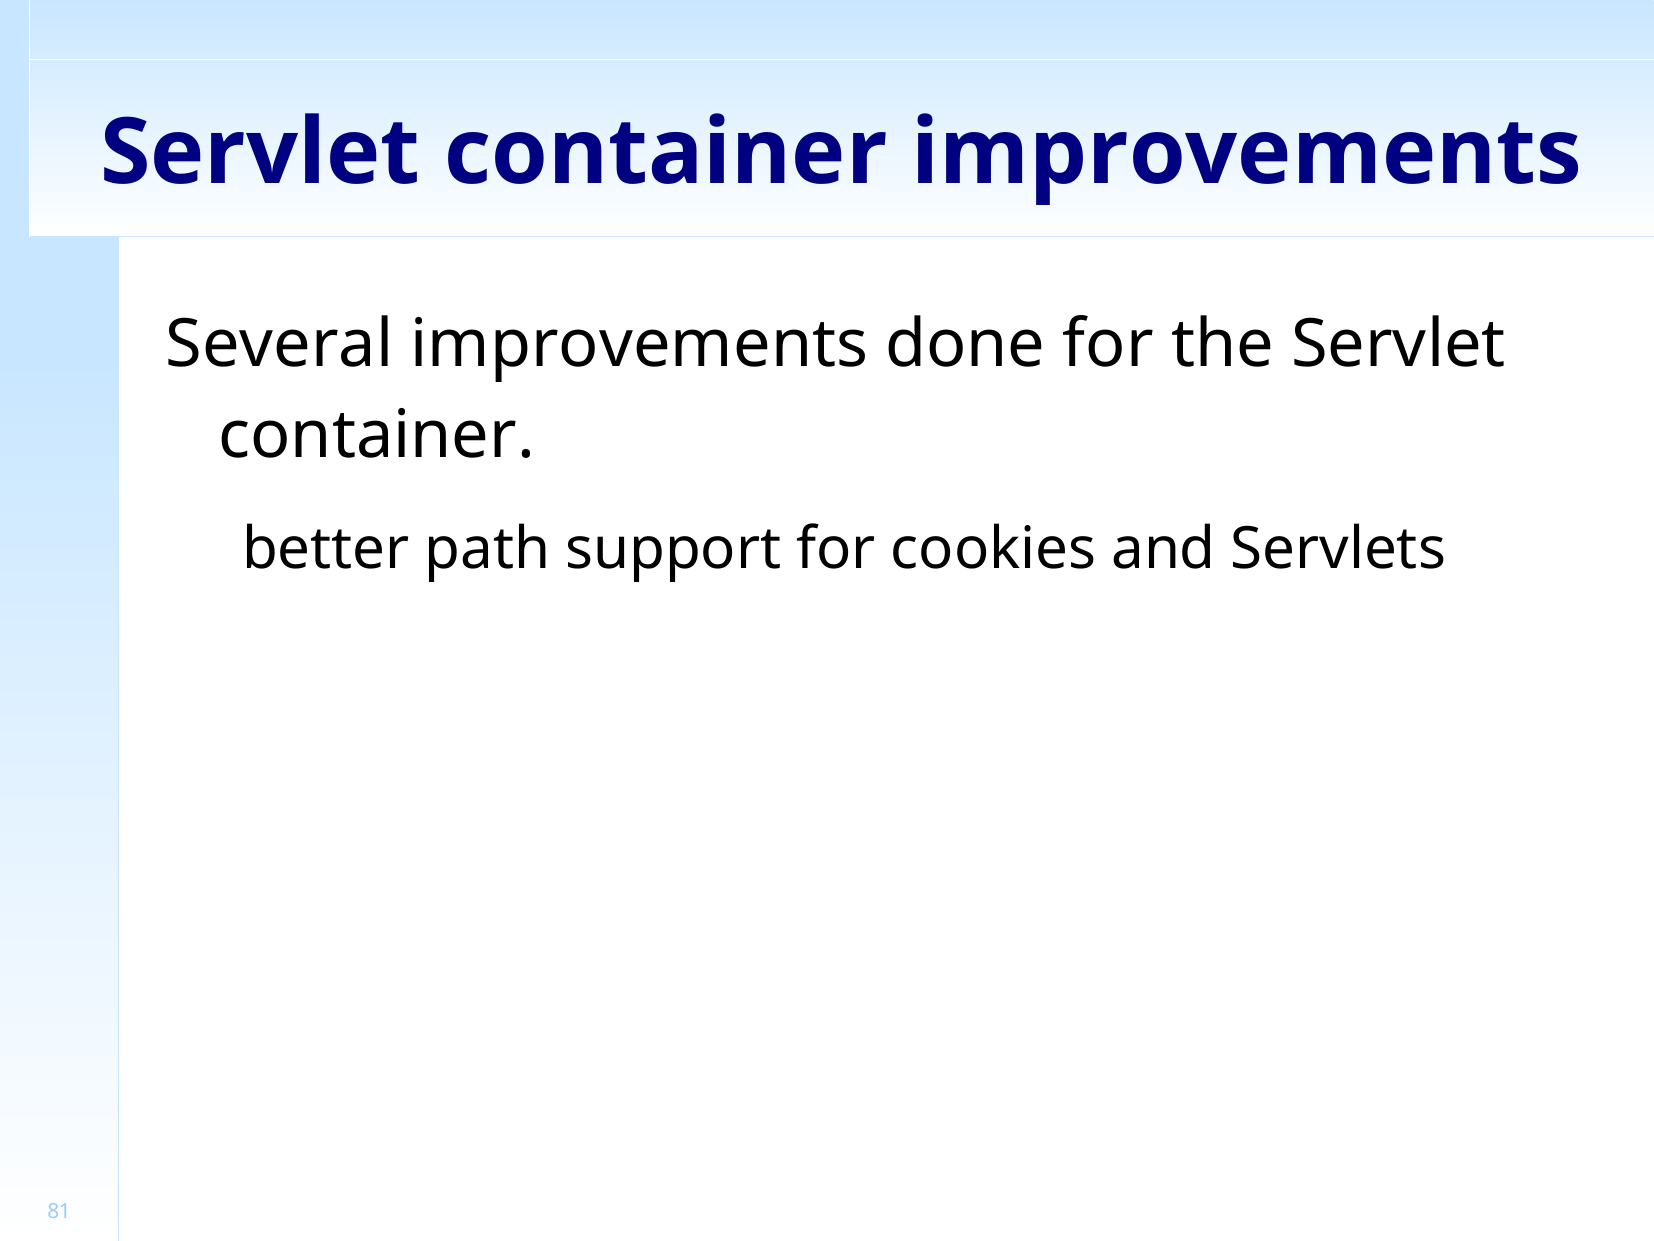

# Servlet container improvements
Several improvements done for the Servlet container.
better path support for cookies and Servlets